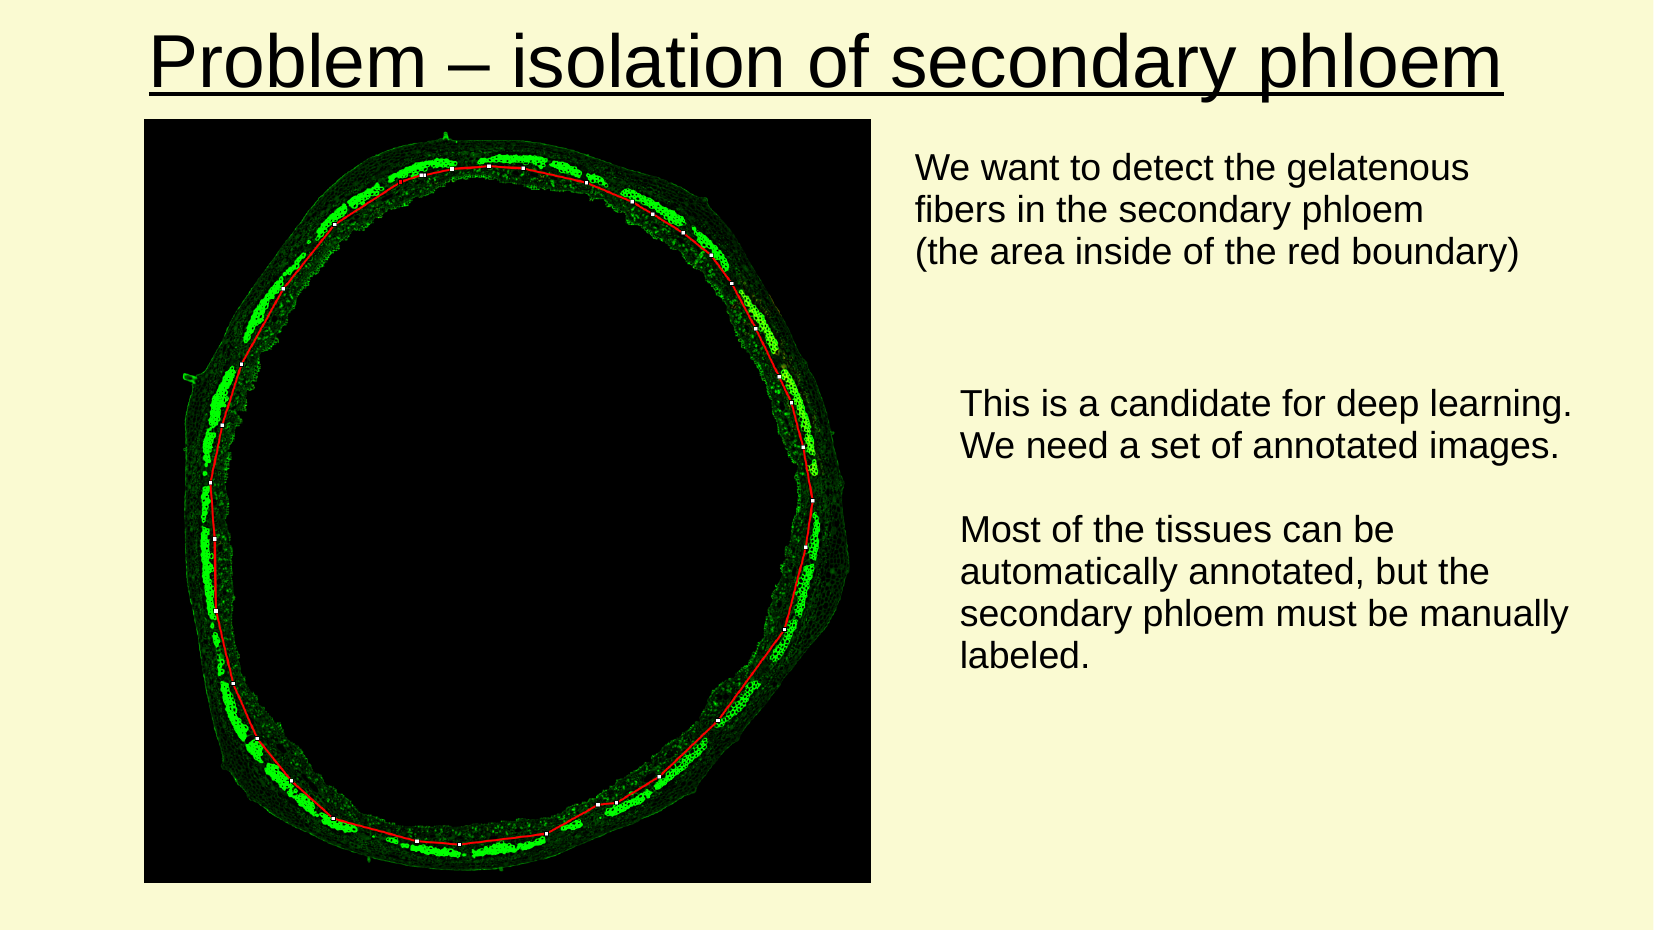

# Problem – isolation of secondary phloem
We want to detect the gelatenous fibers in the secondary phloem
(the area inside of the red boundary)
This is a candidate for deep learning.
We need a set of annotated images.
Most of the tissues can be automatically annotated, but the secondary phloem must be manually labeled.